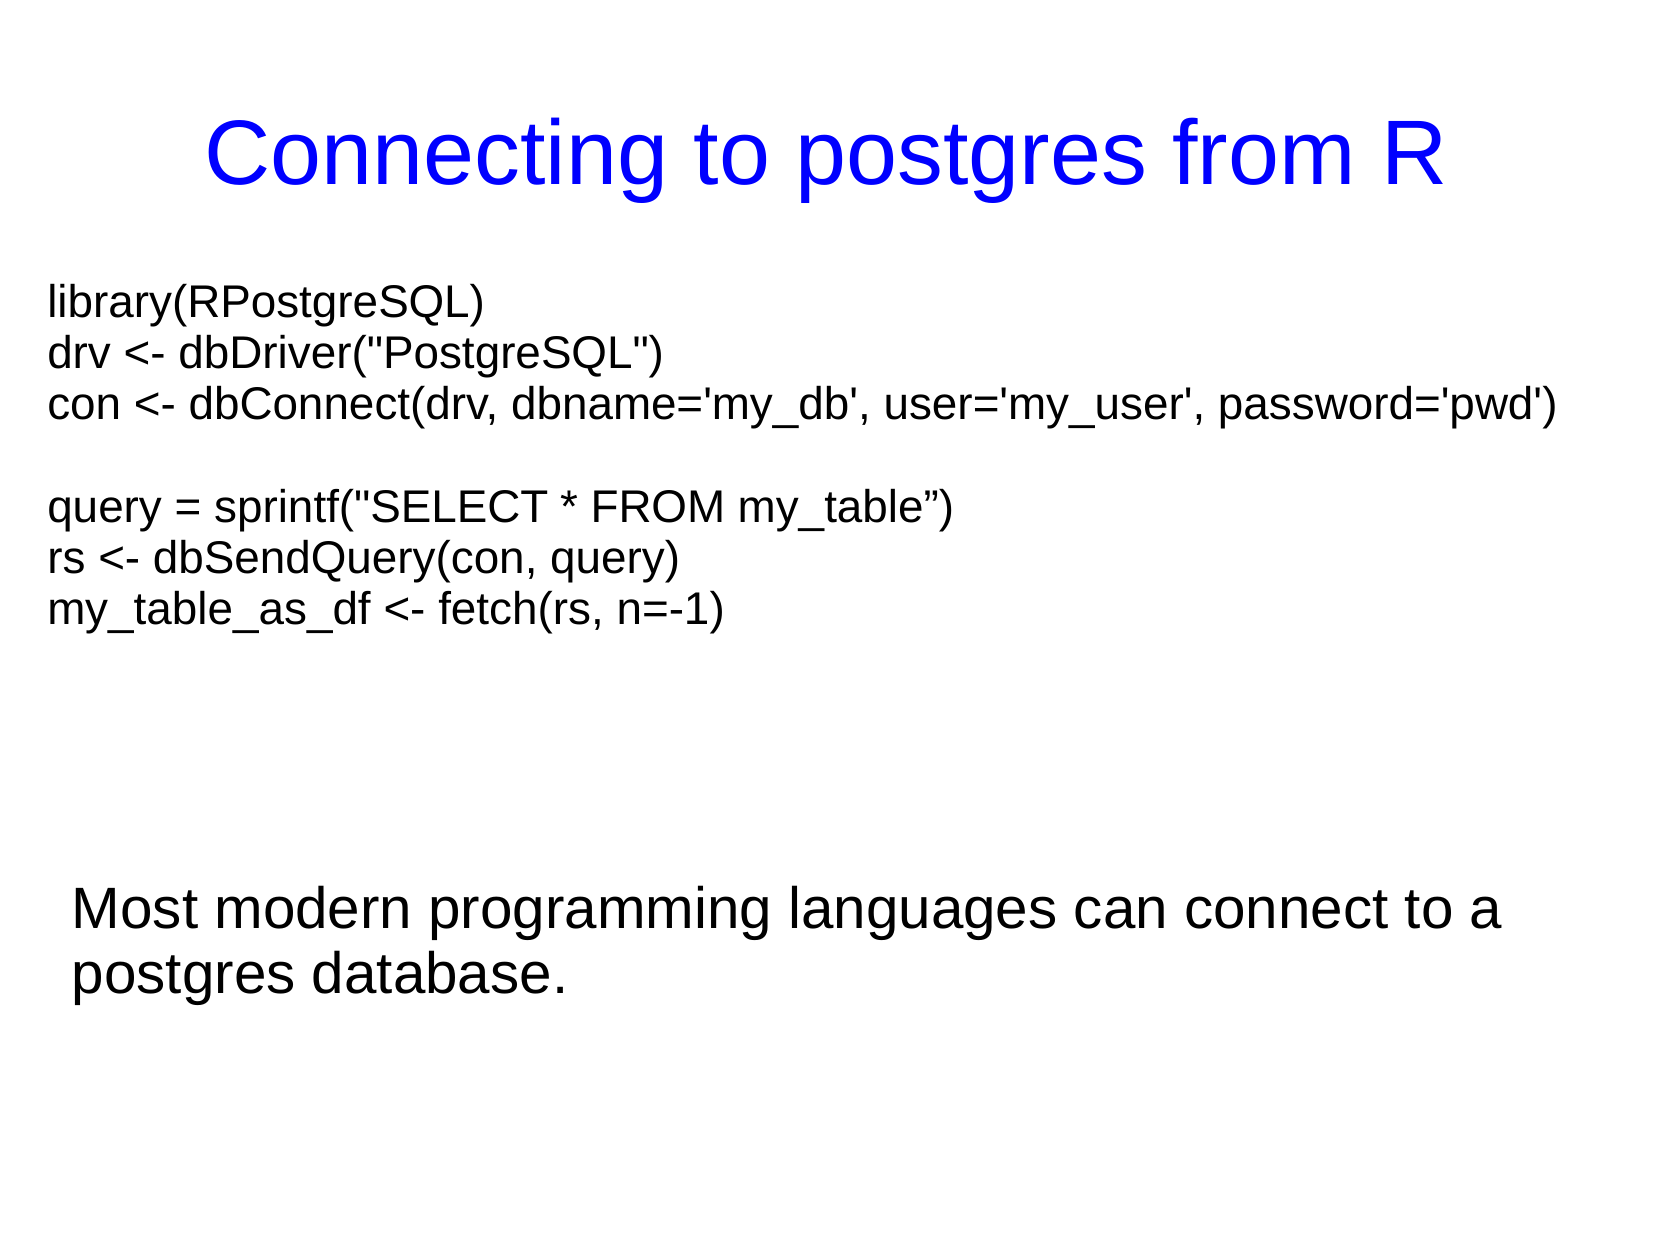

# Connecting to postgres from R
library(RPostgreSQL)
drv <- dbDriver("PostgreSQL")
con <- dbConnect(drv, dbname='my_db', user='my_user', password='pwd')
query = sprintf("SELECT * FROM my_table”)
rs <- dbSendQuery(con, query)
my_table_as_df <- fetch(rs, n=-1)
Most modern programming languages can connect to a postgres database.